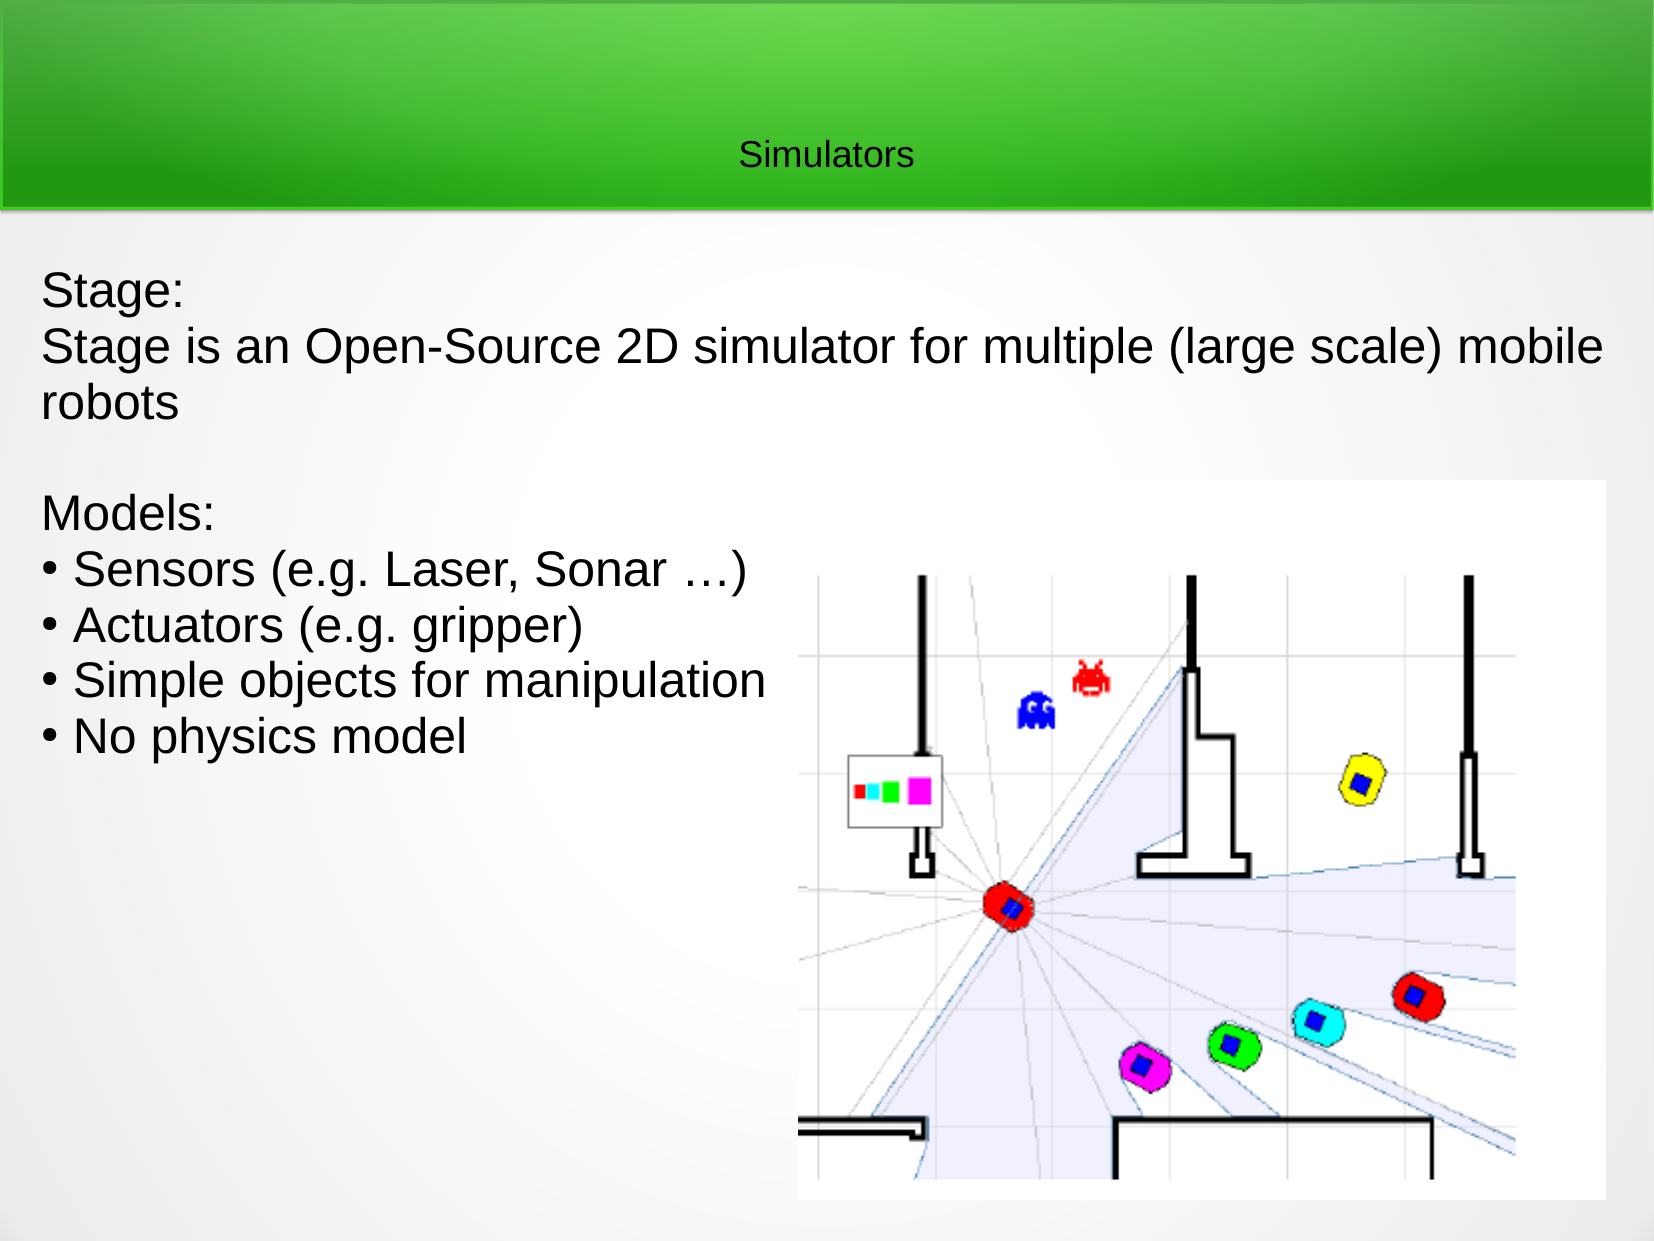

#
Simulators
Stage:
Stage is an Open-Source 2D simulator for multiple (large scale) mobile robots
Models:
 Sensors (e.g. Laser, Sonar …)
 Actuators (e.g. gripper)
 Simple objects for manipulation
 No physics model